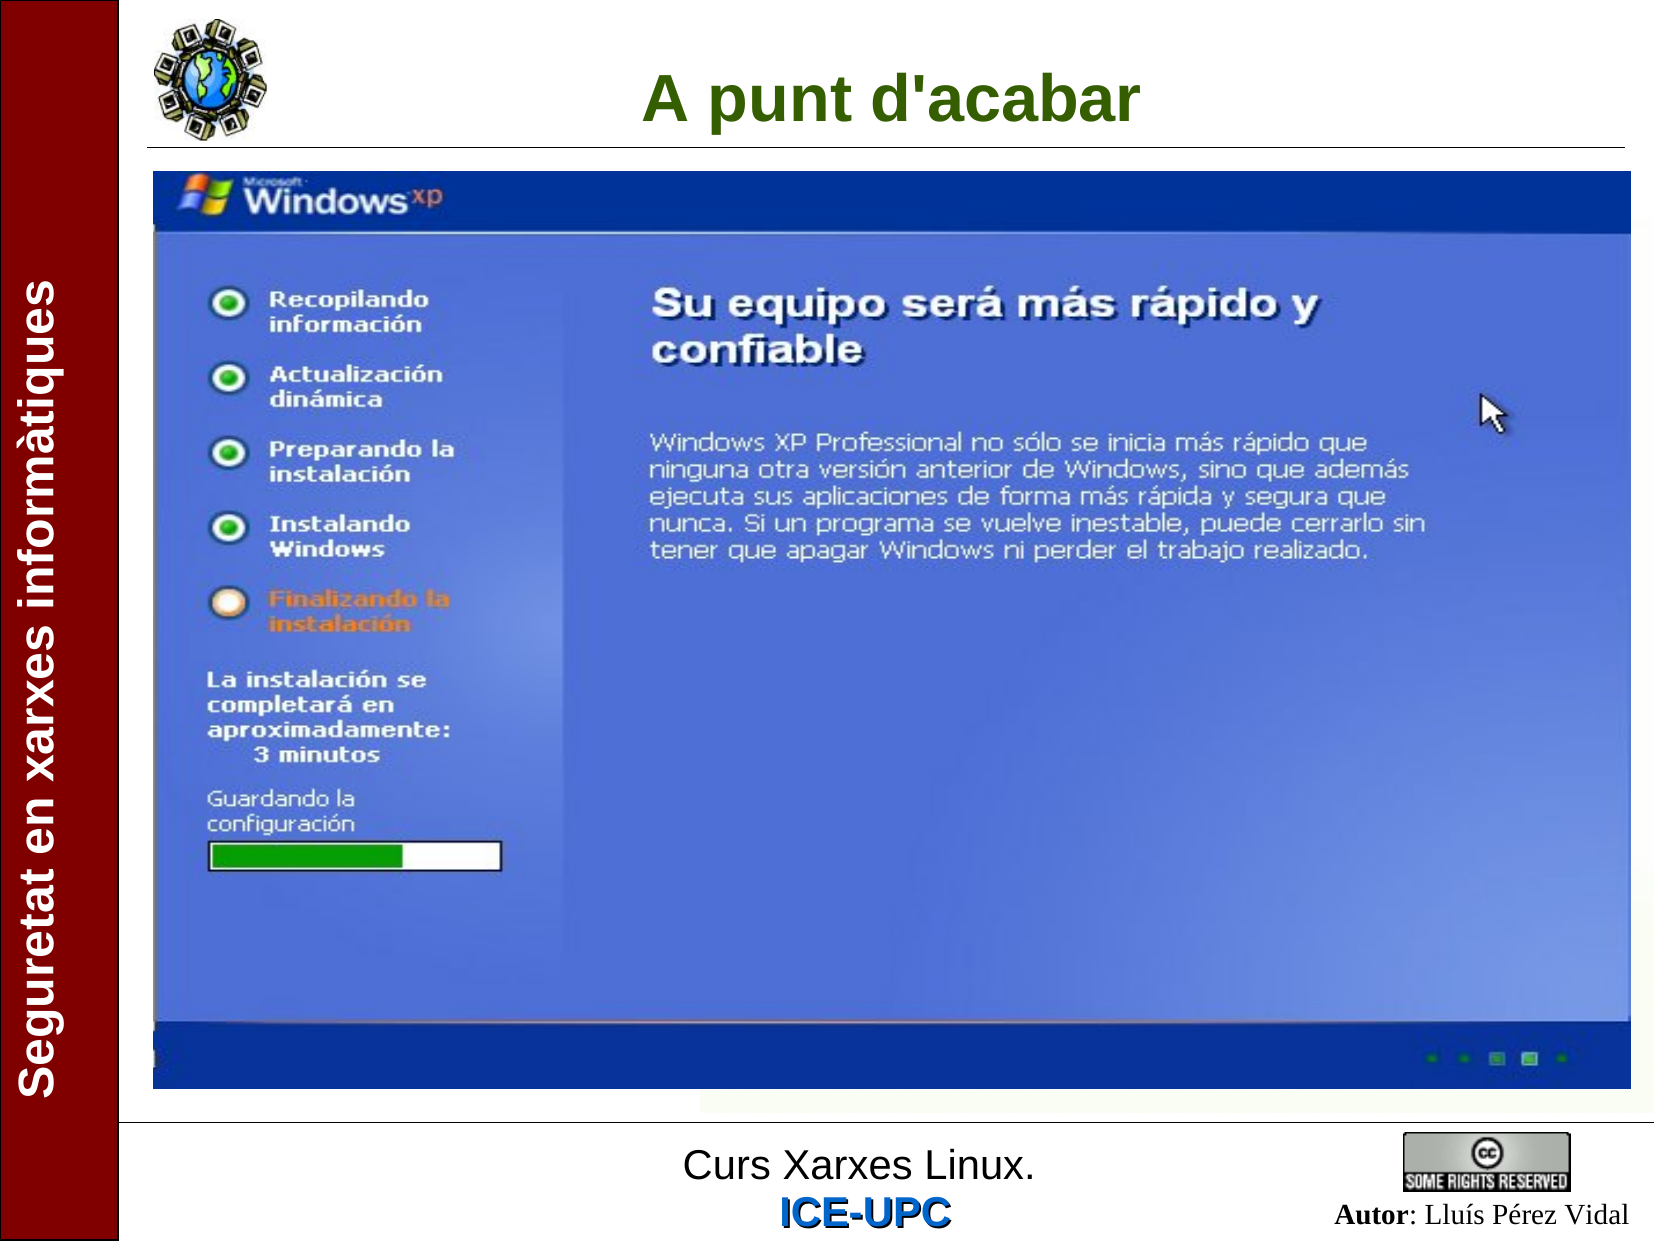

# A punt d'acabar
 Croquis d'arquitectura mostrant les 3 zones